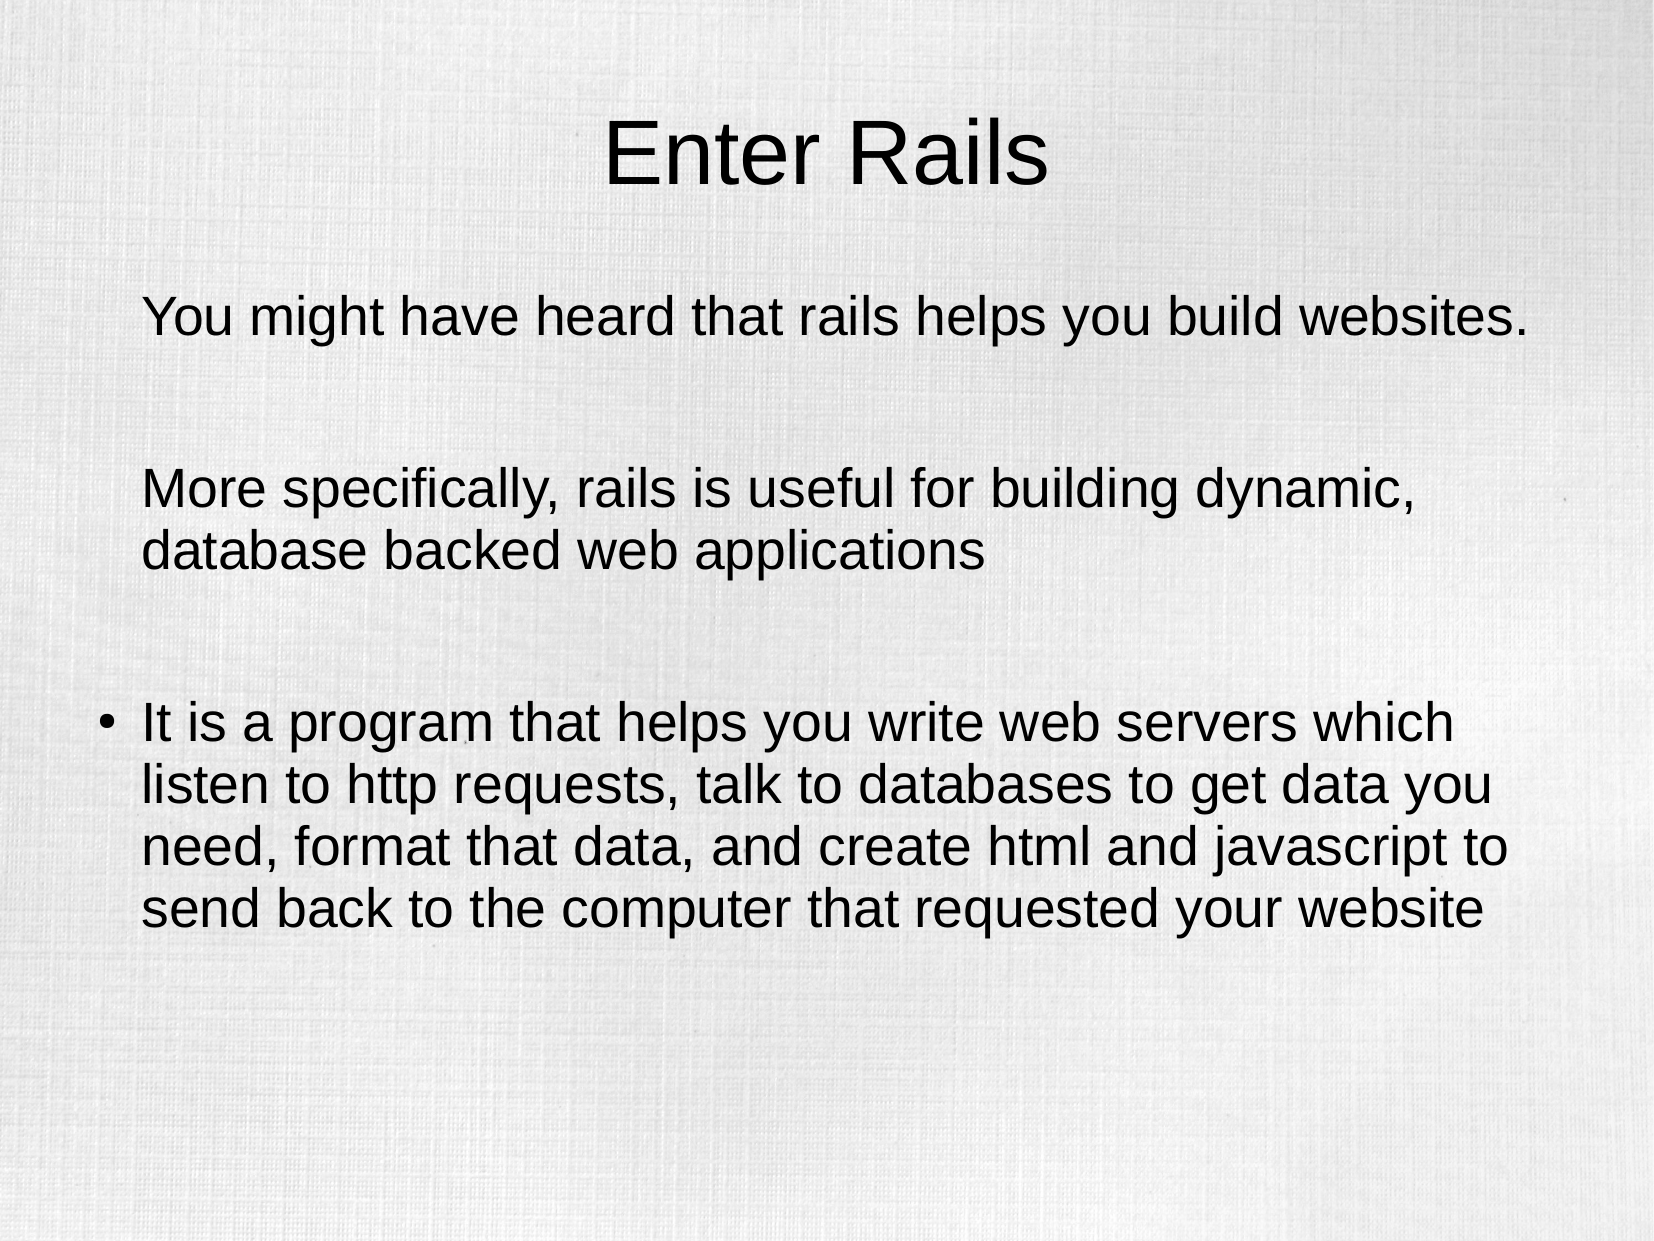

# Enter Rails
You might have heard that rails helps you build websites.
More specifically, rails is useful for building dynamic, database backed web applications
It is a program that helps you write web servers which listen to http requests, talk to databases to get data you need, format that data, and create html and javascript to send back to the computer that requested your website